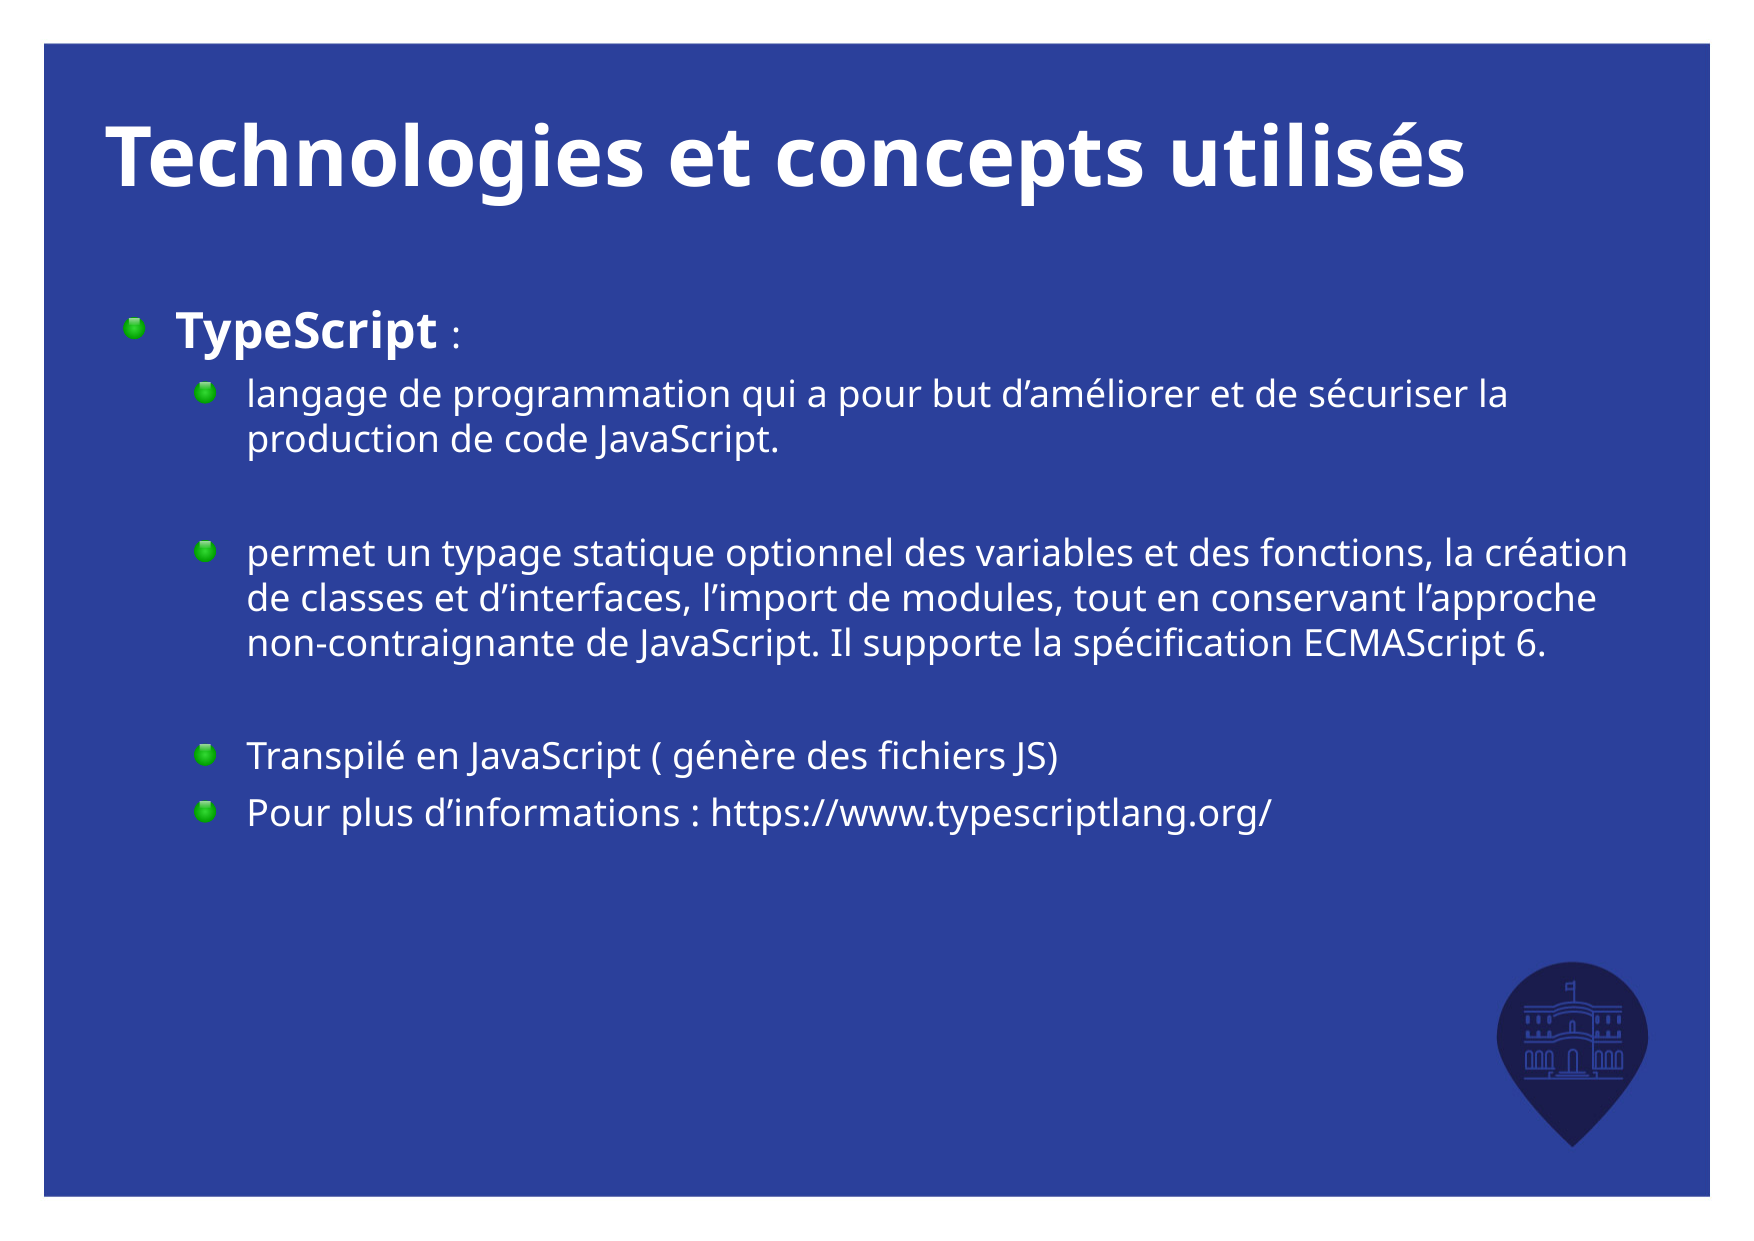

# Technologies et concepts utilisés
TypeScript :
langage de programmation qui a pour but d’améliorer et de sécuriser la production de code JavaScript.
permet un typage statique optionnel des variables et des fonctions, la création de classes et d’interfaces, l’import de modules, tout en conservant l’approche non-contraignante de JavaScript. Il supporte la spécification ECMAScript 6.
Transpilé en JavaScript ( génère des fichiers JS)
Pour plus d’informations : https://www.typescriptlang.org/